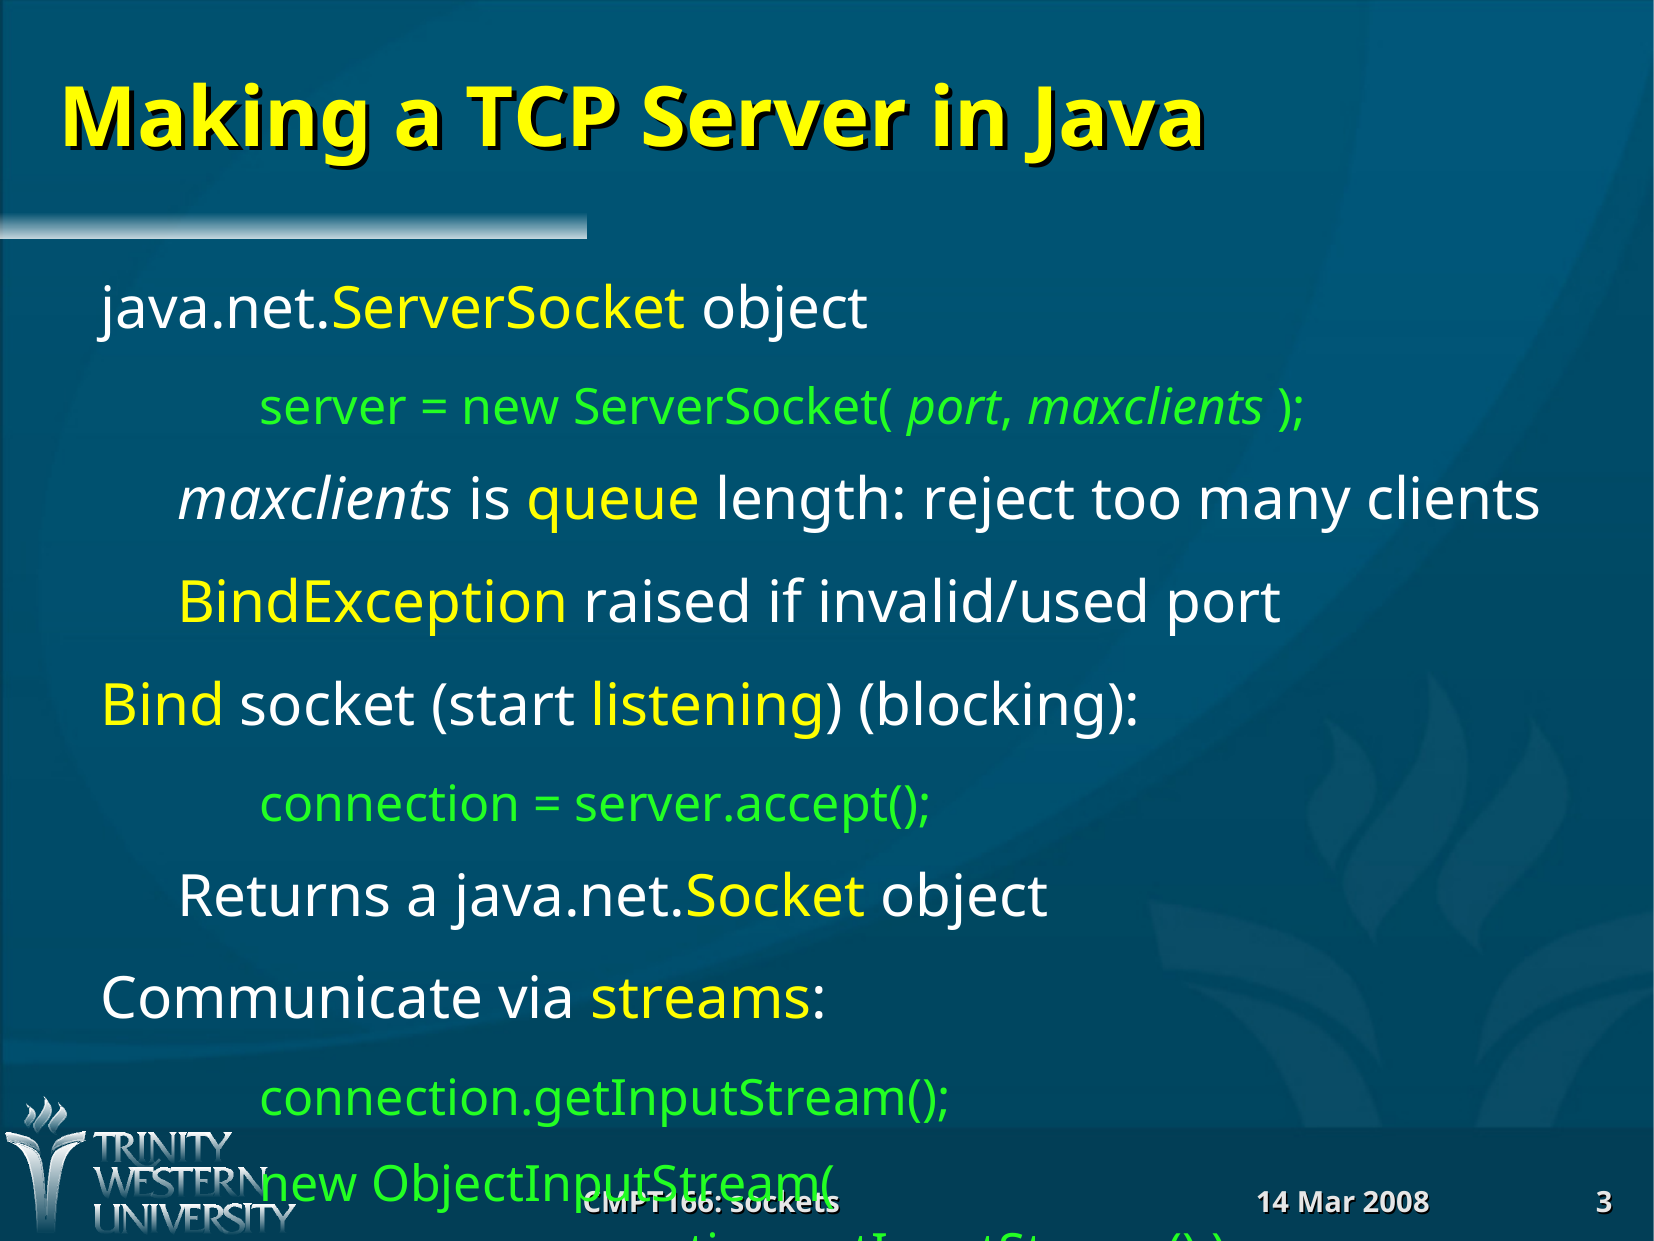

# Making a TCP Server in Java
java.net.ServerSocket object
server = new ServerSocket( port, maxclients );
maxclients is queue length: reject too many clients
BindException raised if invalid/used port
Bind socket (start listening) (blocking):
connection = server.accept();
Returns a java.net.Socket object
Communicate via streams:
connection.getInputStream();
new ObjectInputStream(
			connection.getInputStream() );
CMPT166: sockets
14 Mar 2008
3